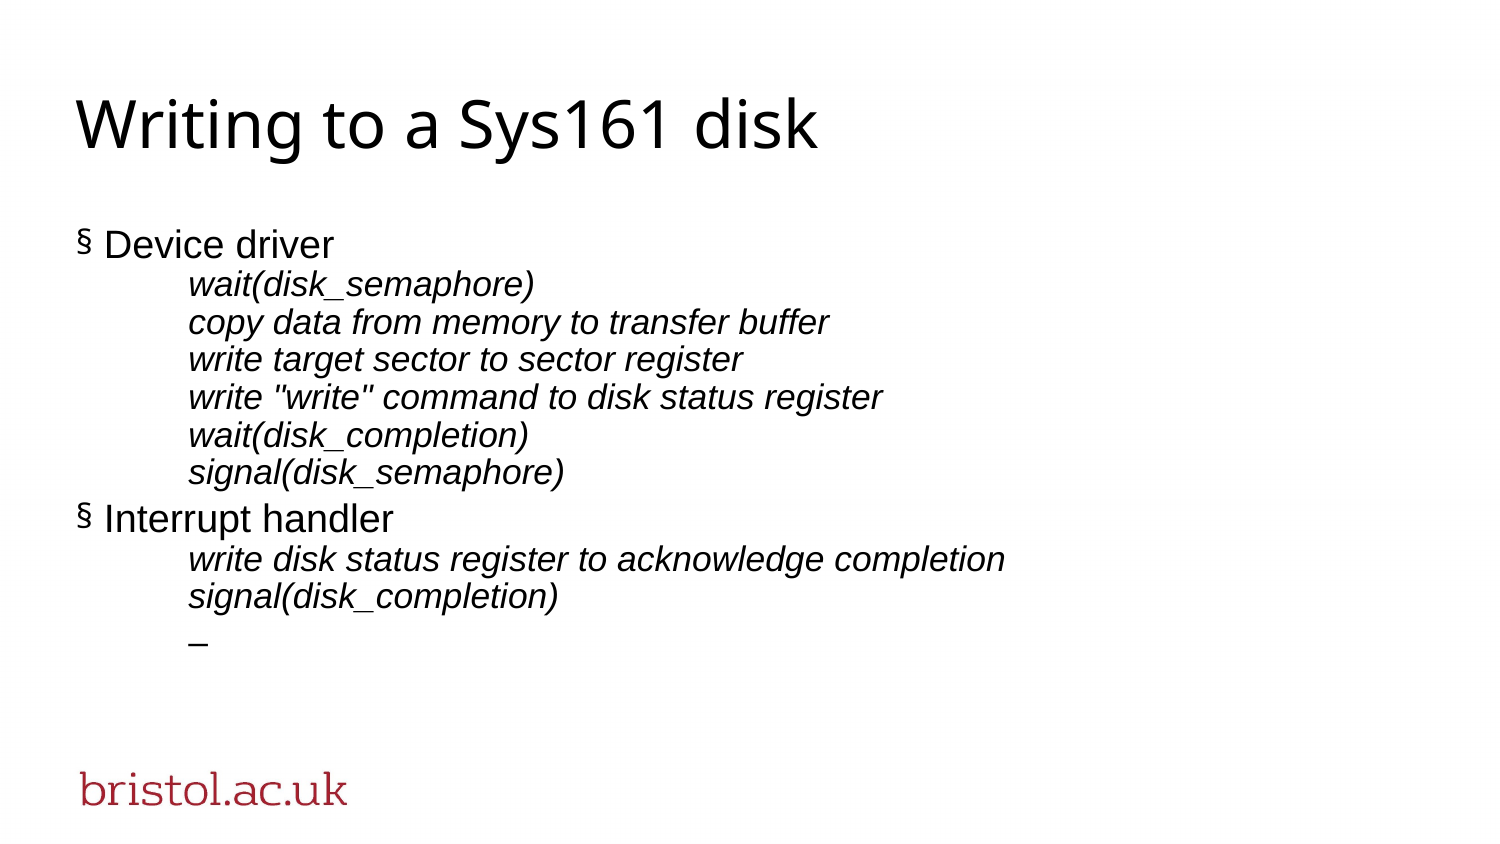

# Writing to a Sys161 disk
Device driver
wait(disk_semaphore)
copy data from memory to transfer buffer
write target sector to sector register
write "write" command to disk status register
wait(disk_completion)
signal(disk_semaphore)
Interrupt handler
write disk status register to acknowledge completion
signal(disk_completion)